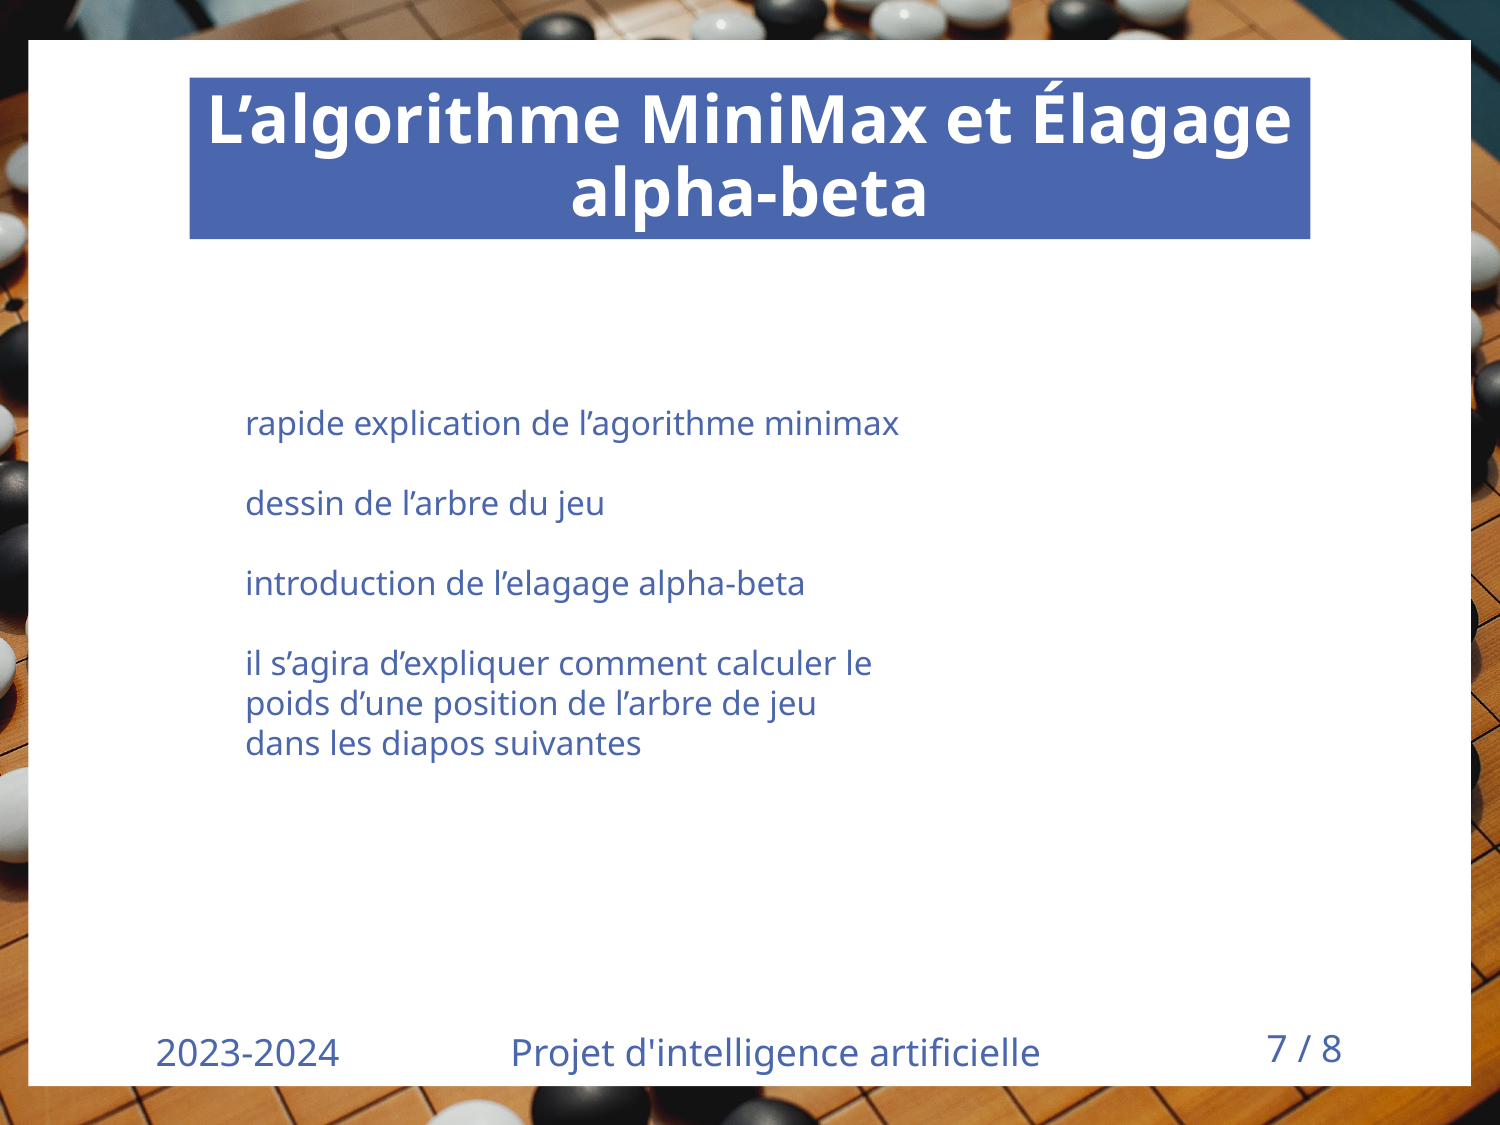

# L’algorithme MiniMax et Élagage alpha-beta
rapide explication de l’agorithme minimax
dessin de l’arbre du jeu
introduction de l’elagage alpha-beta
il s’agira d’expliquer comment calculer le poids d’une position de l’arbre de jeu
dans les diapos suivantes
2023-2024
Projet d'intelligence artificielle